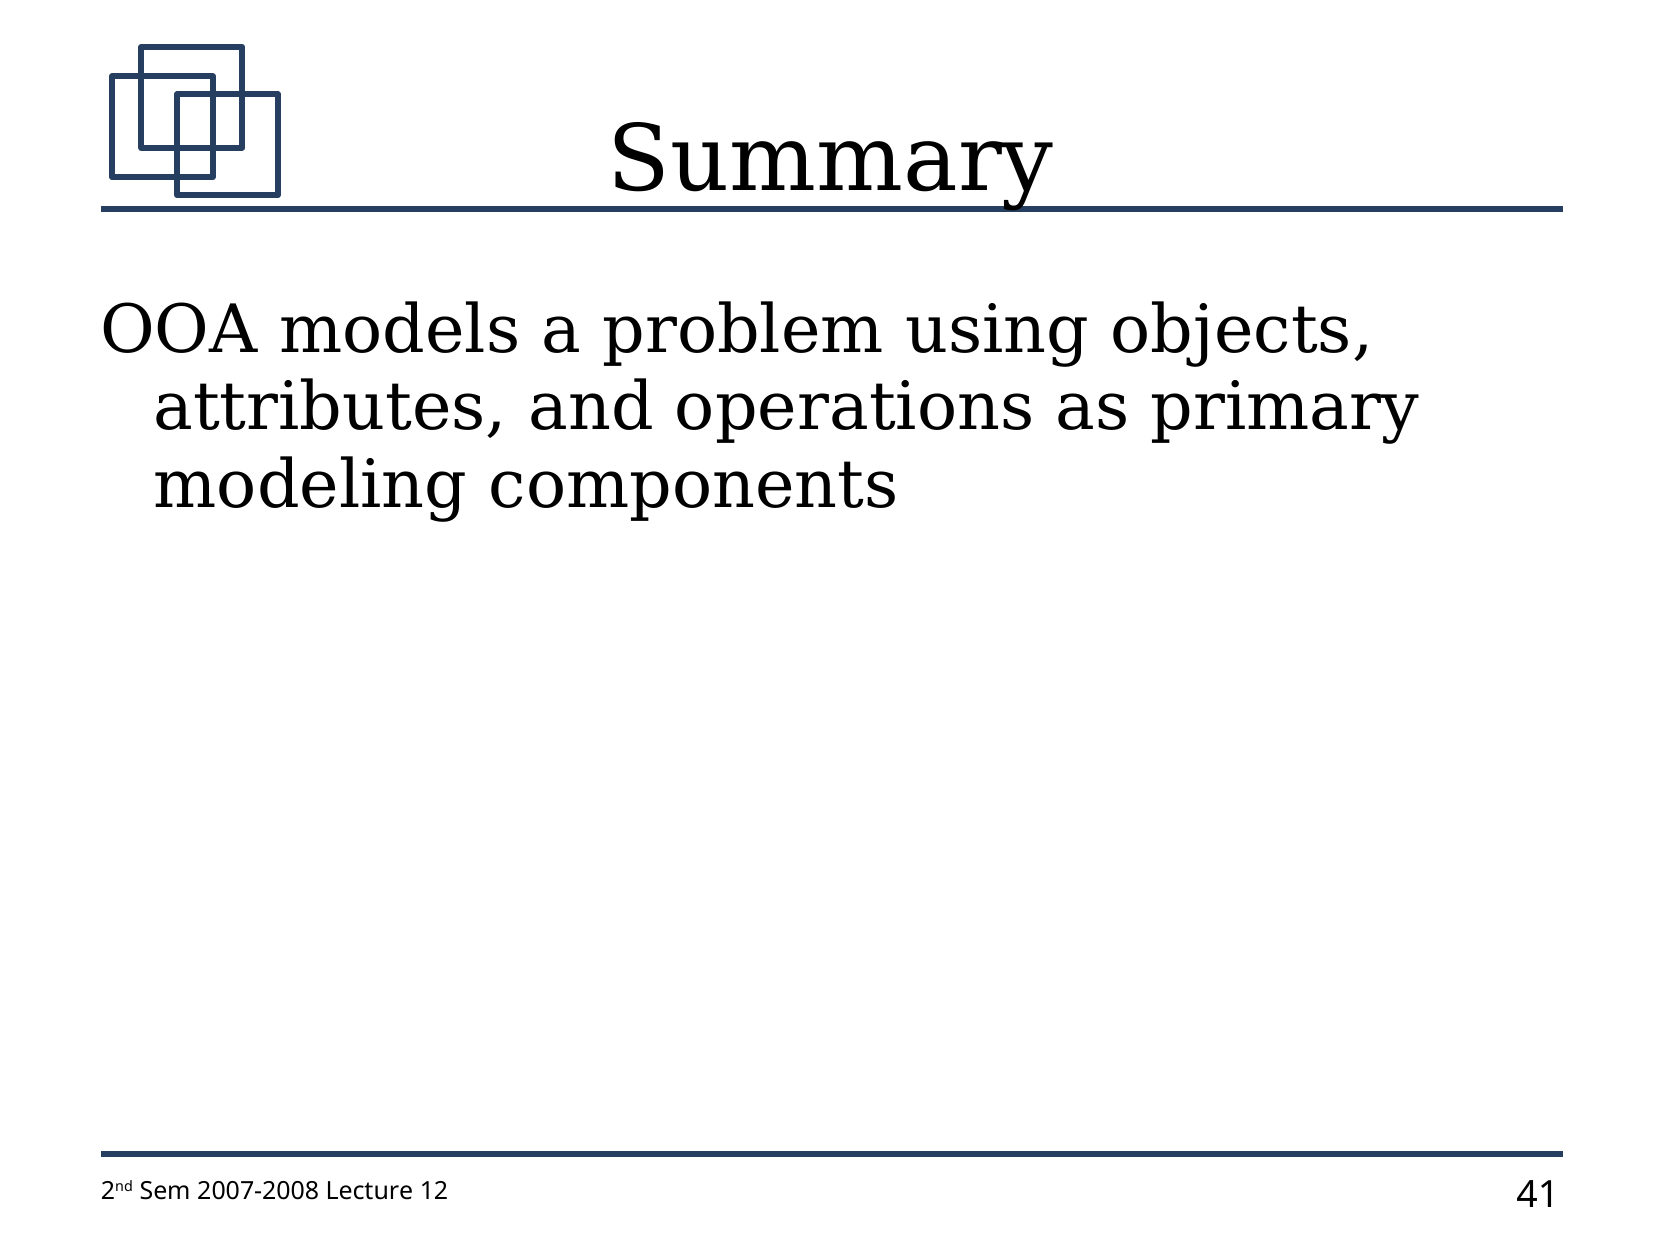

# Summary
OOA models a problem using objects, attributes, and operations as primary modeling components